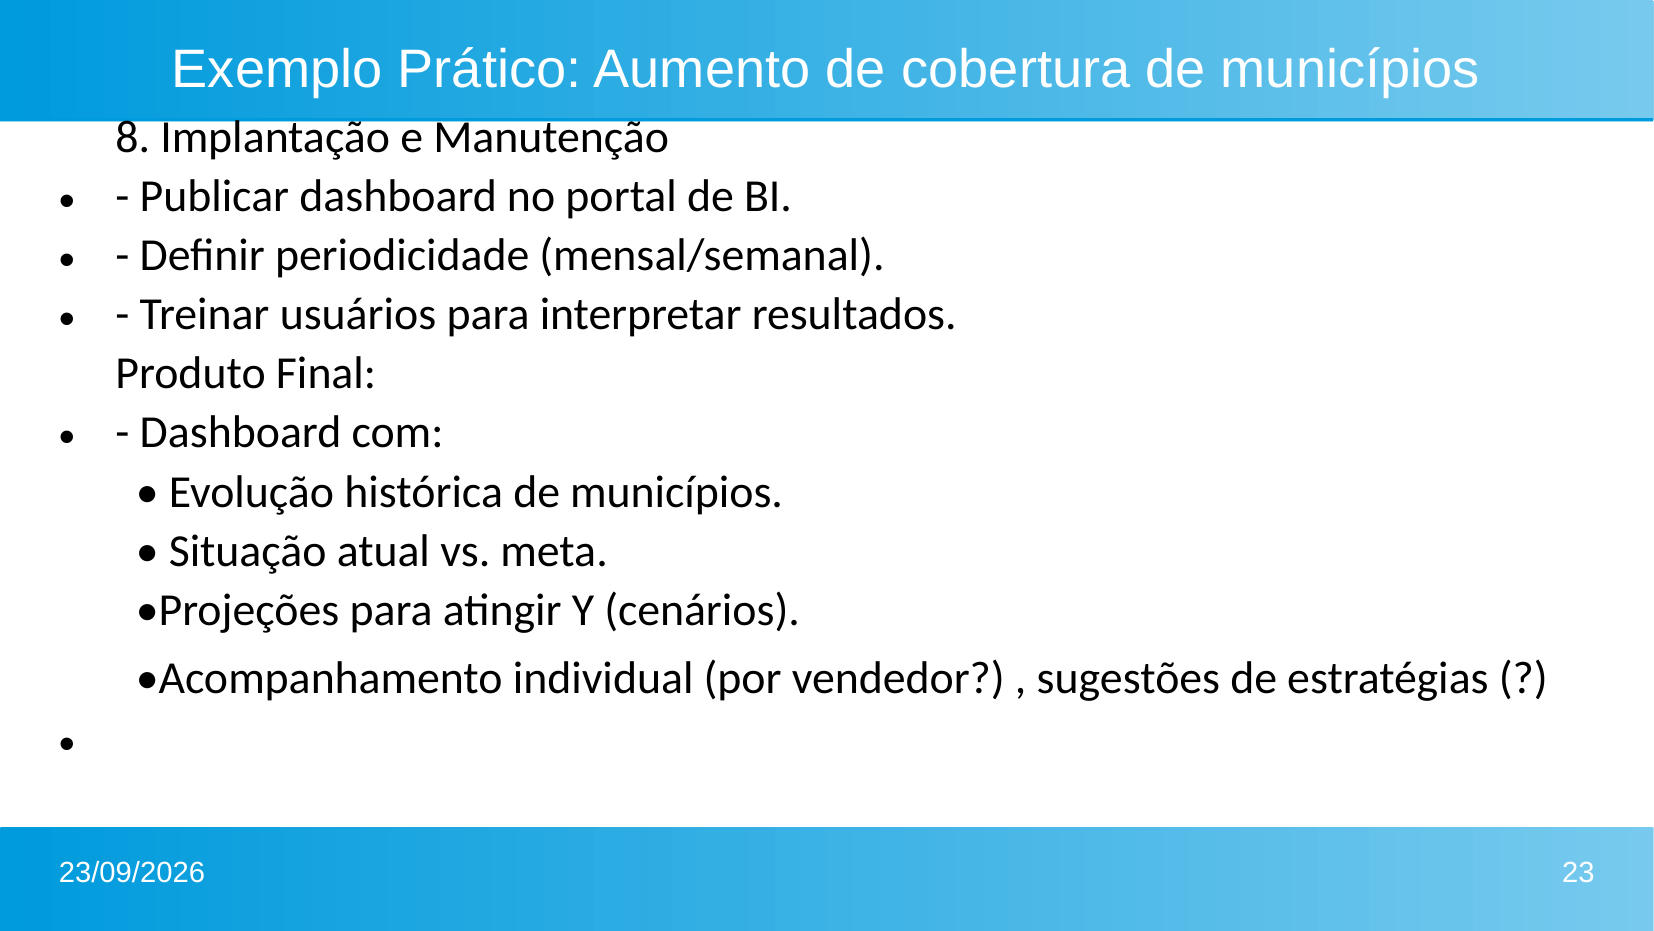

# Exemplo Prático: Aumento de cobertura de municípios
8. Implantação e Manutenção
- Publicar dashboard no portal de BI.
- Definir periodicidade (mensal/semanal).
- Treinar usuários para interpretar resultados.
Produto Final:
- Dashboard com:
 • Evolução histórica de municípios.
 • Situação atual vs. meta.
 •Projeções para atingir Y (cenários).
 •Acompanhamento individual (por vendedor?) , sugestões de estratégias (?)
23